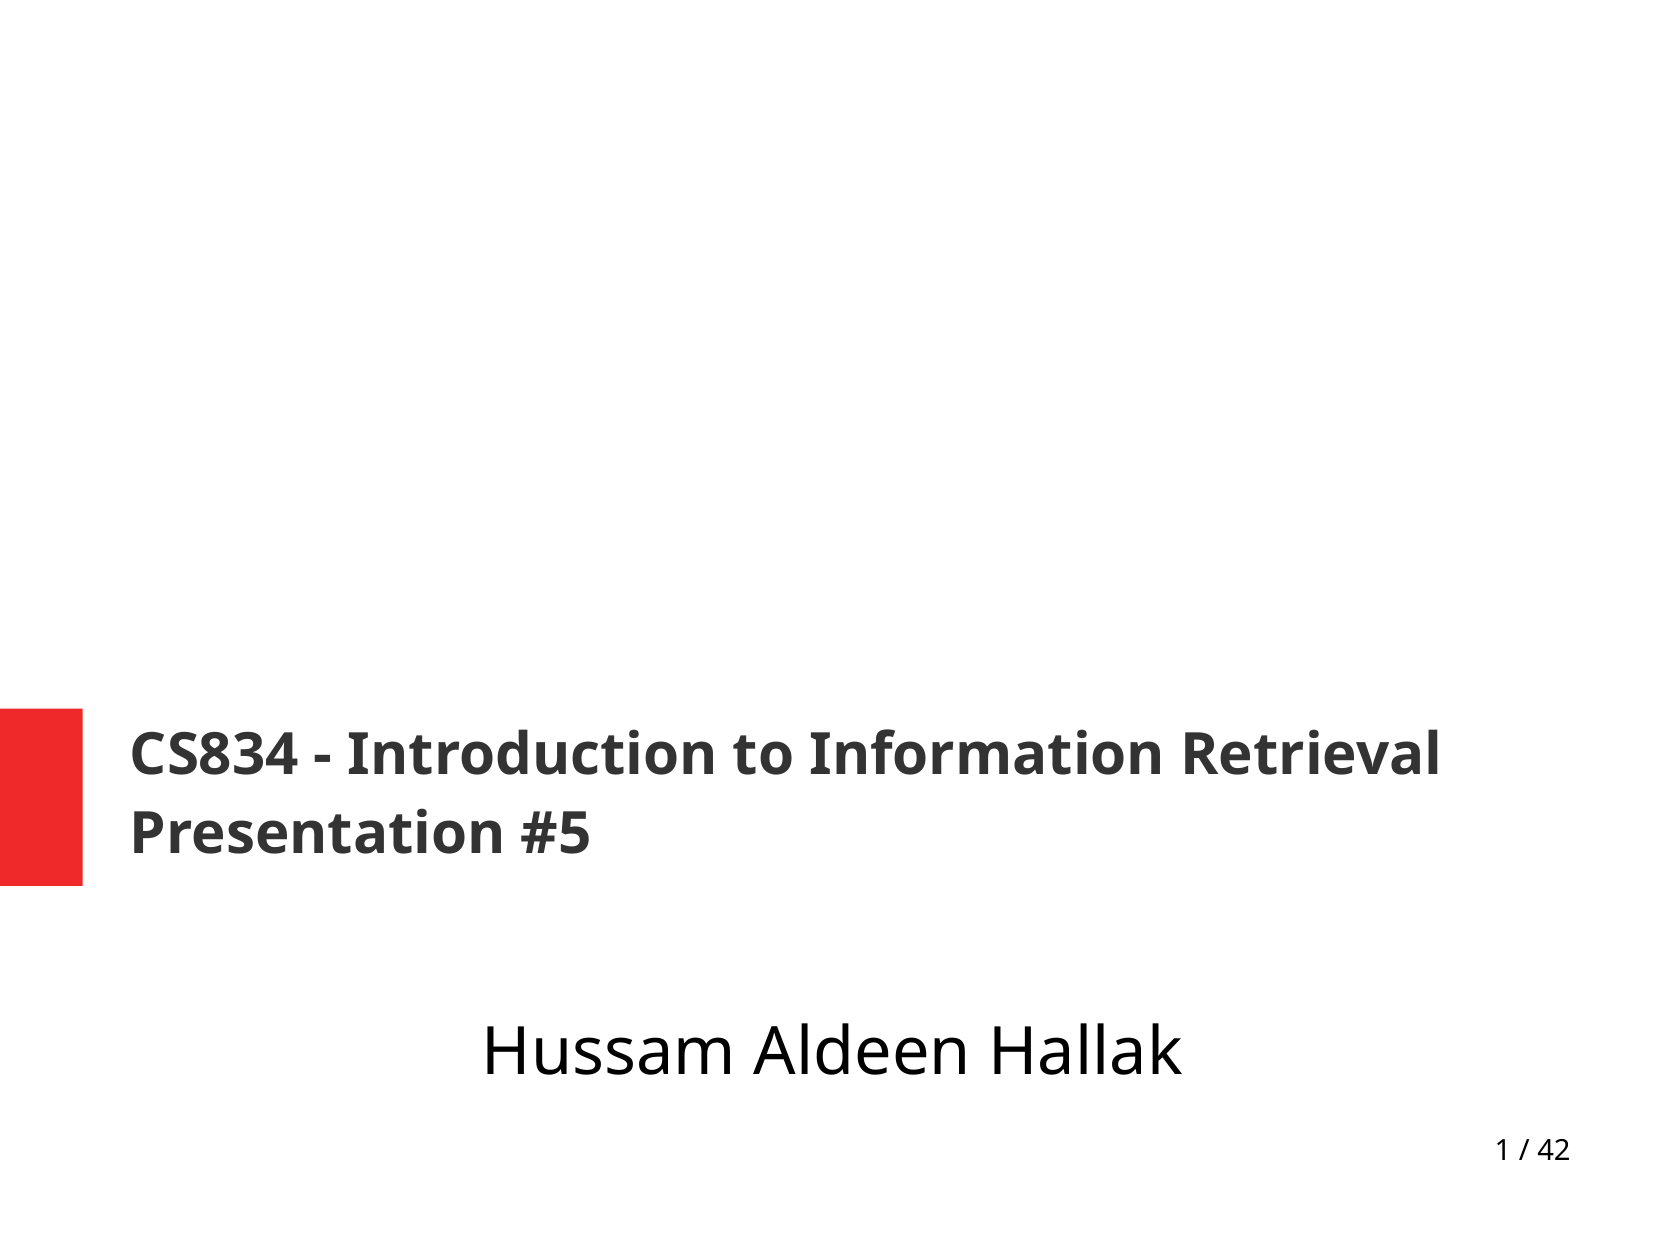

# CS834 - Introduction to Information Retrieval Presentation #5
Hussam Aldeen Hallak
1